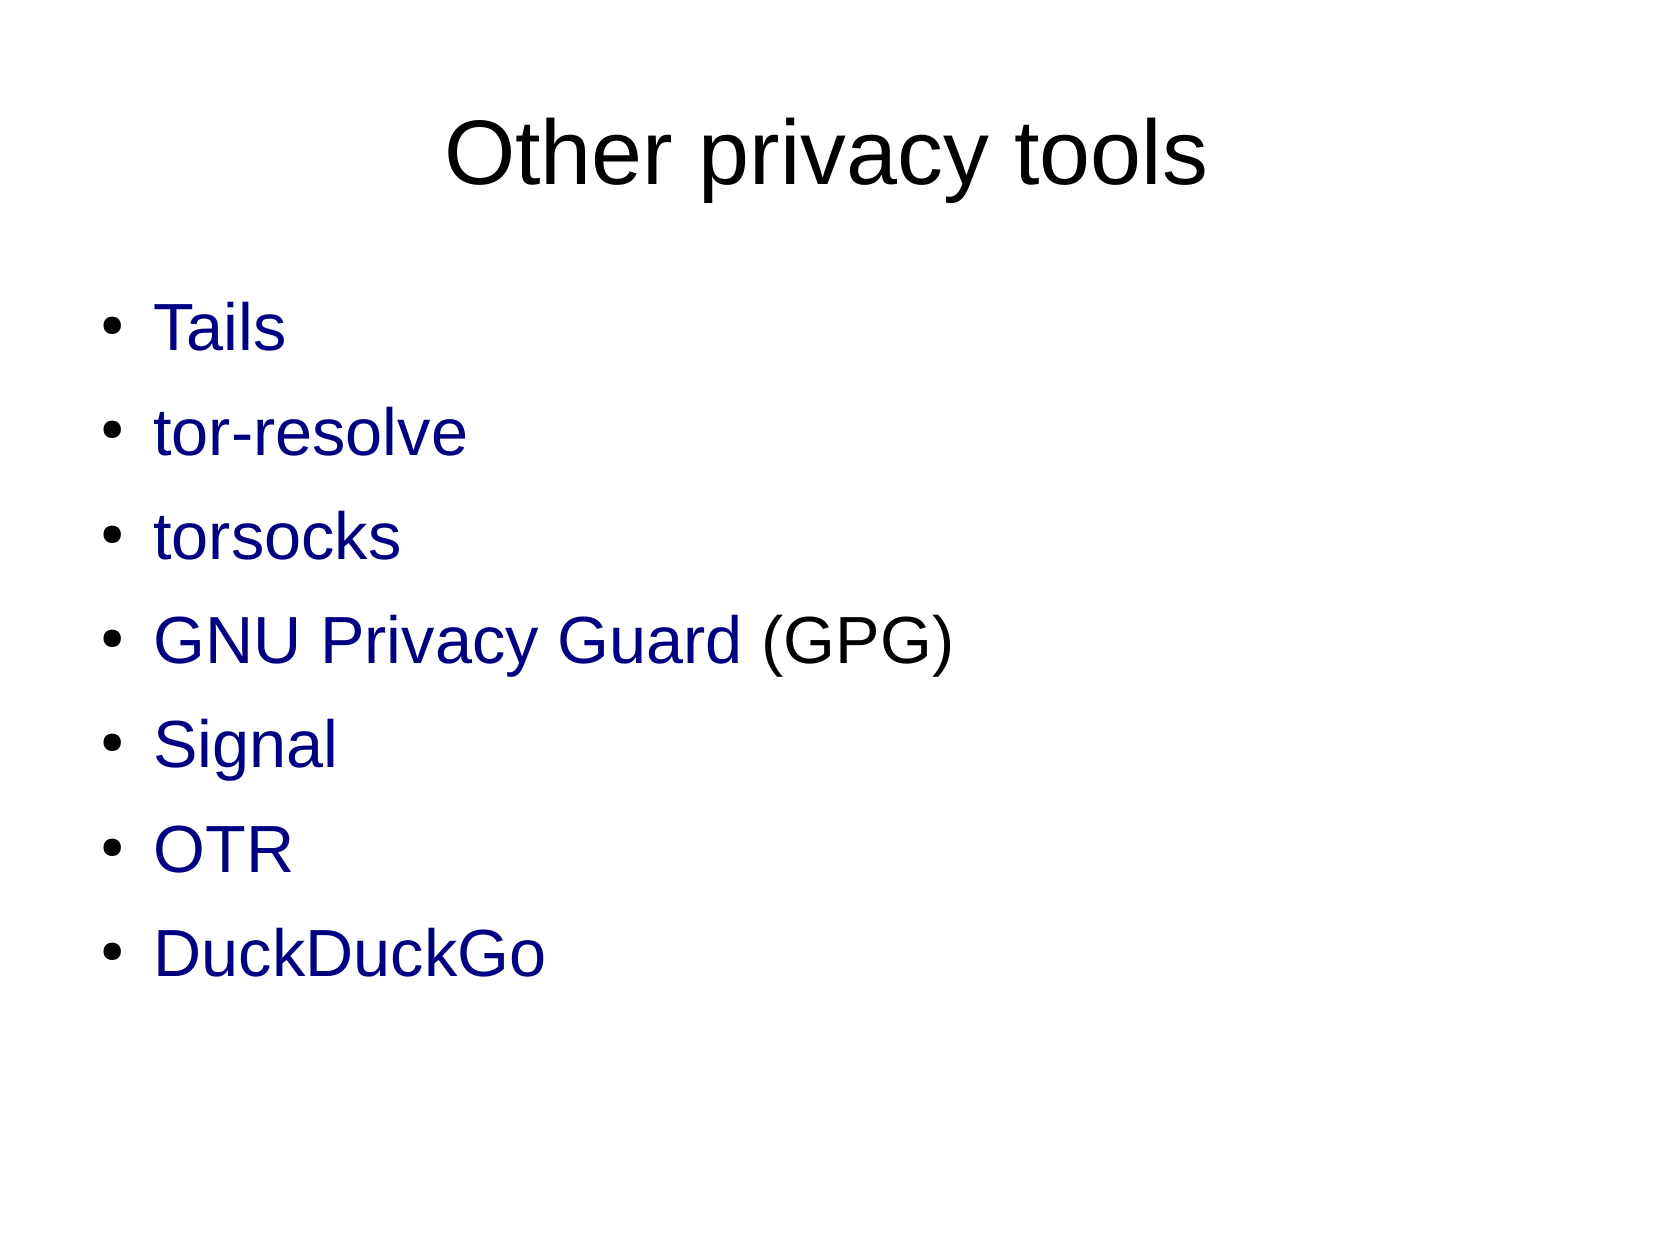

# Other privacy tools
Tails
tor-resolve
torsocks
GNU Privacy Guard (GPG)
Signal
OTR
DuckDuckGo